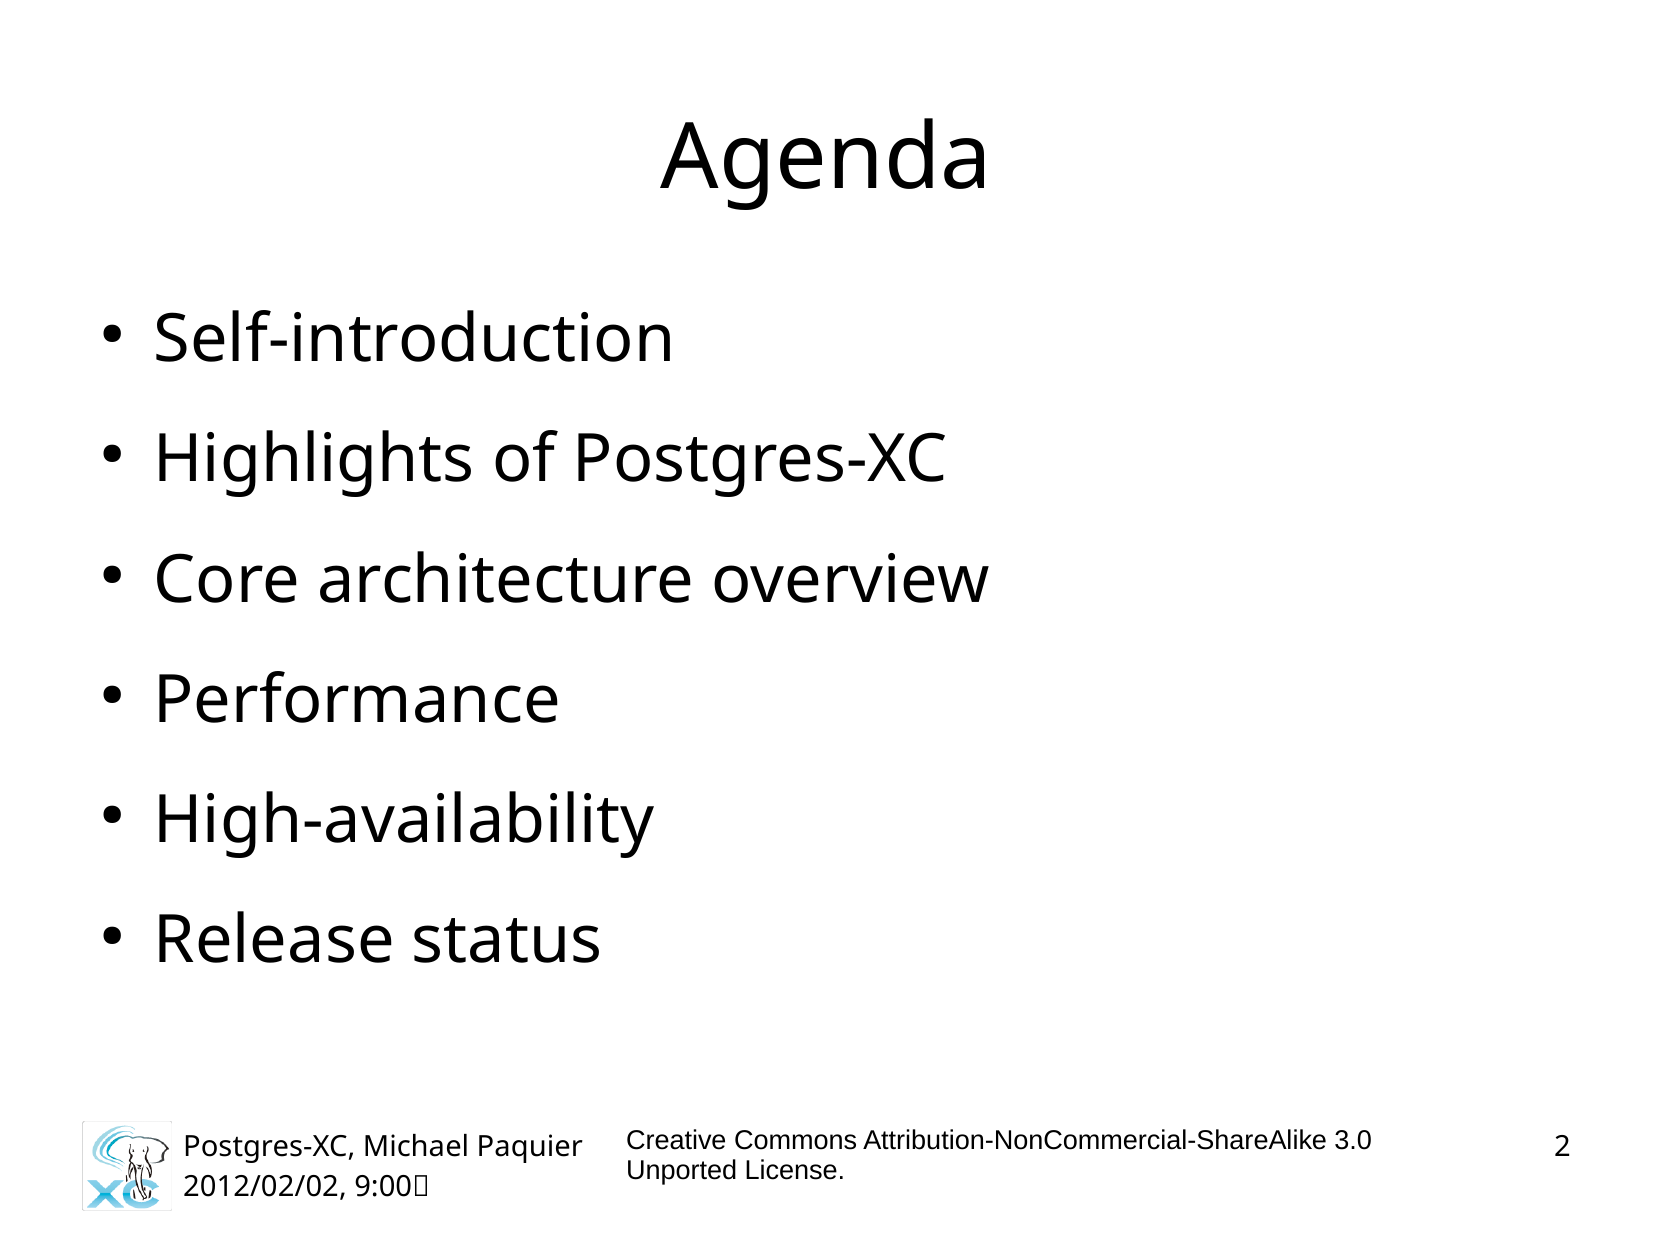

# Agenda
Self-introduction
Highlights of Postgres-XC
Core architecture overview
Performance
High-availability
Release status
2